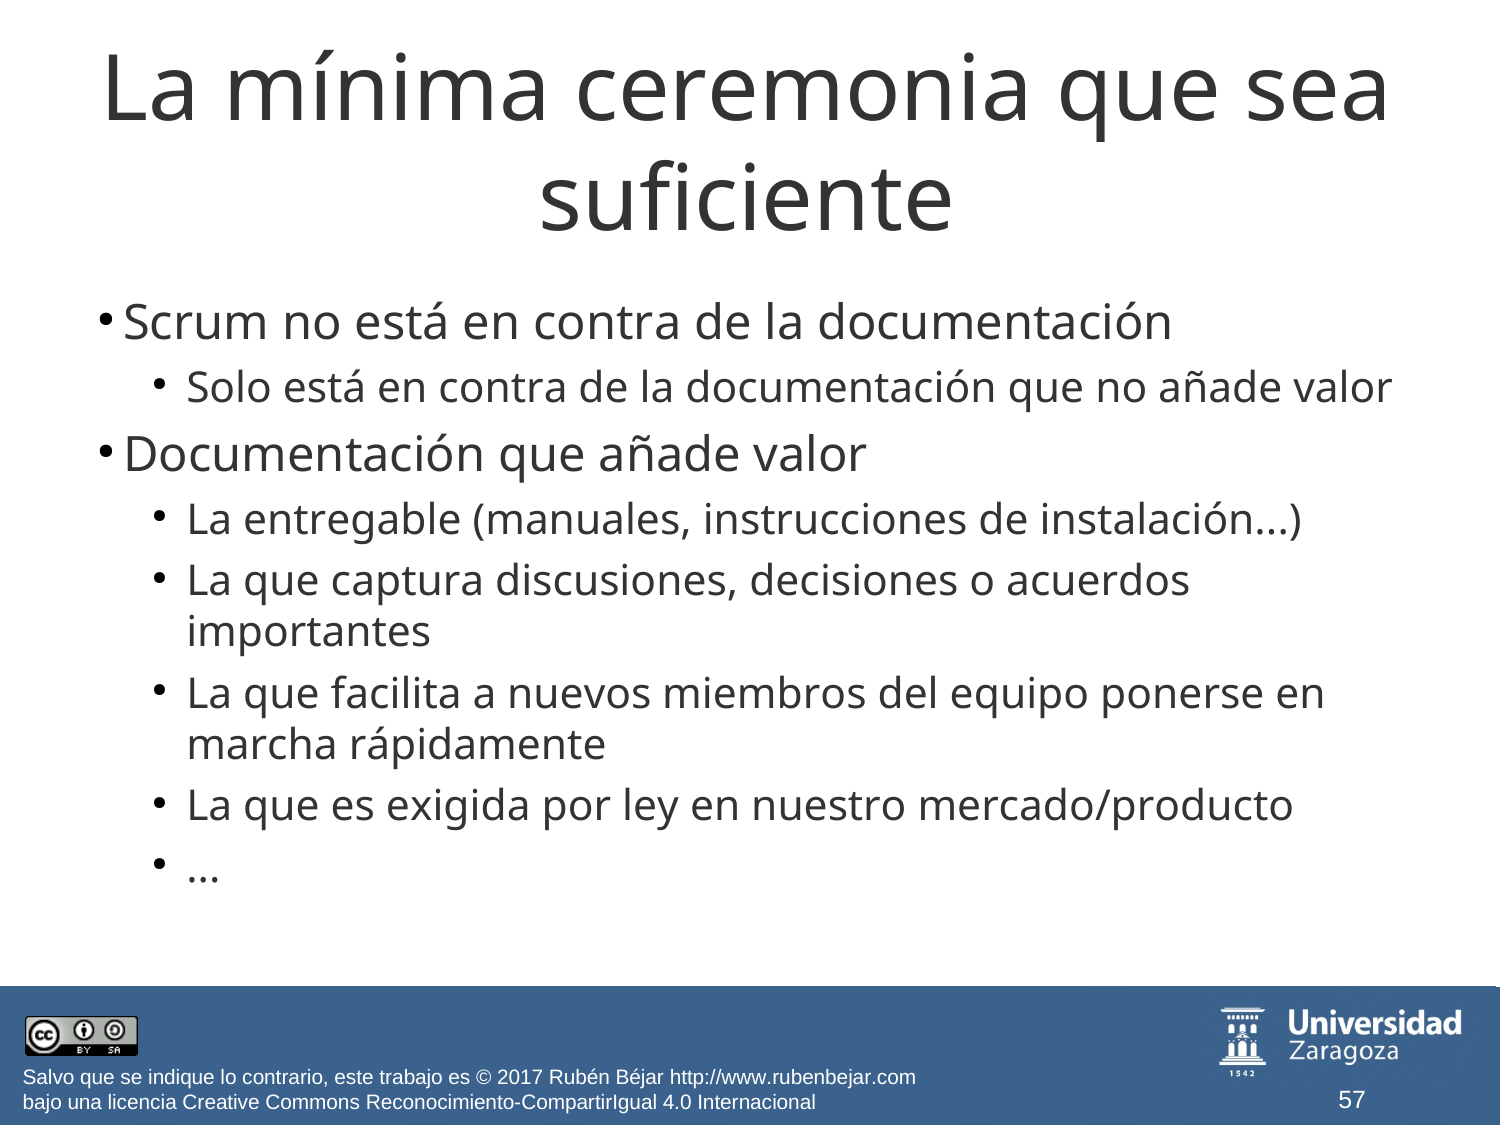

# La mínima ceremonia que sea suficiente
Scrum no está en contra de la documentación
Solo está en contra de la documentación que no añade valor
Documentación que añade valor
La entregable (manuales, instrucciones de instalación...)
La que captura discusiones, decisiones o acuerdos importantes
La que facilita a nuevos miembros del equipo ponerse en marcha rápidamente
La que es exigida por ley en nuestro mercado/producto
...